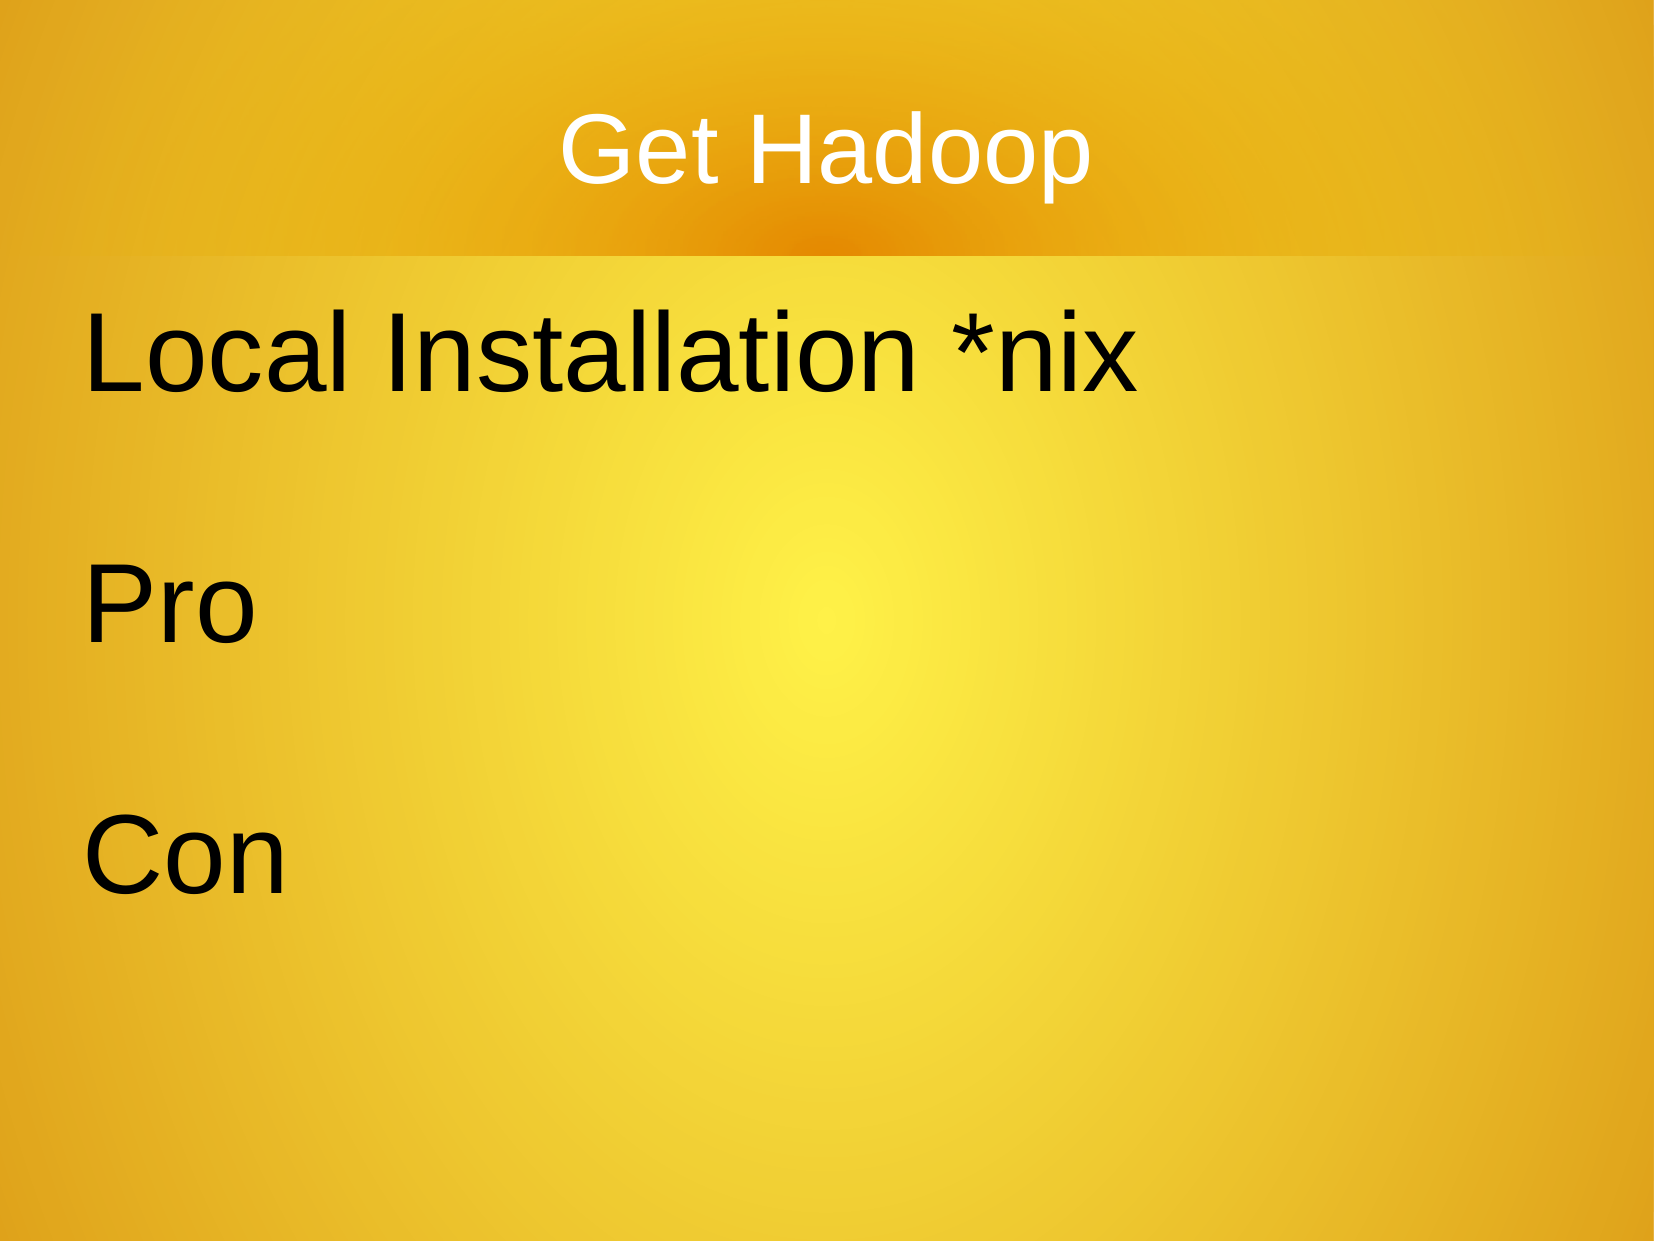

# Get Hadoop
Local Installation *nix
Pro
Con